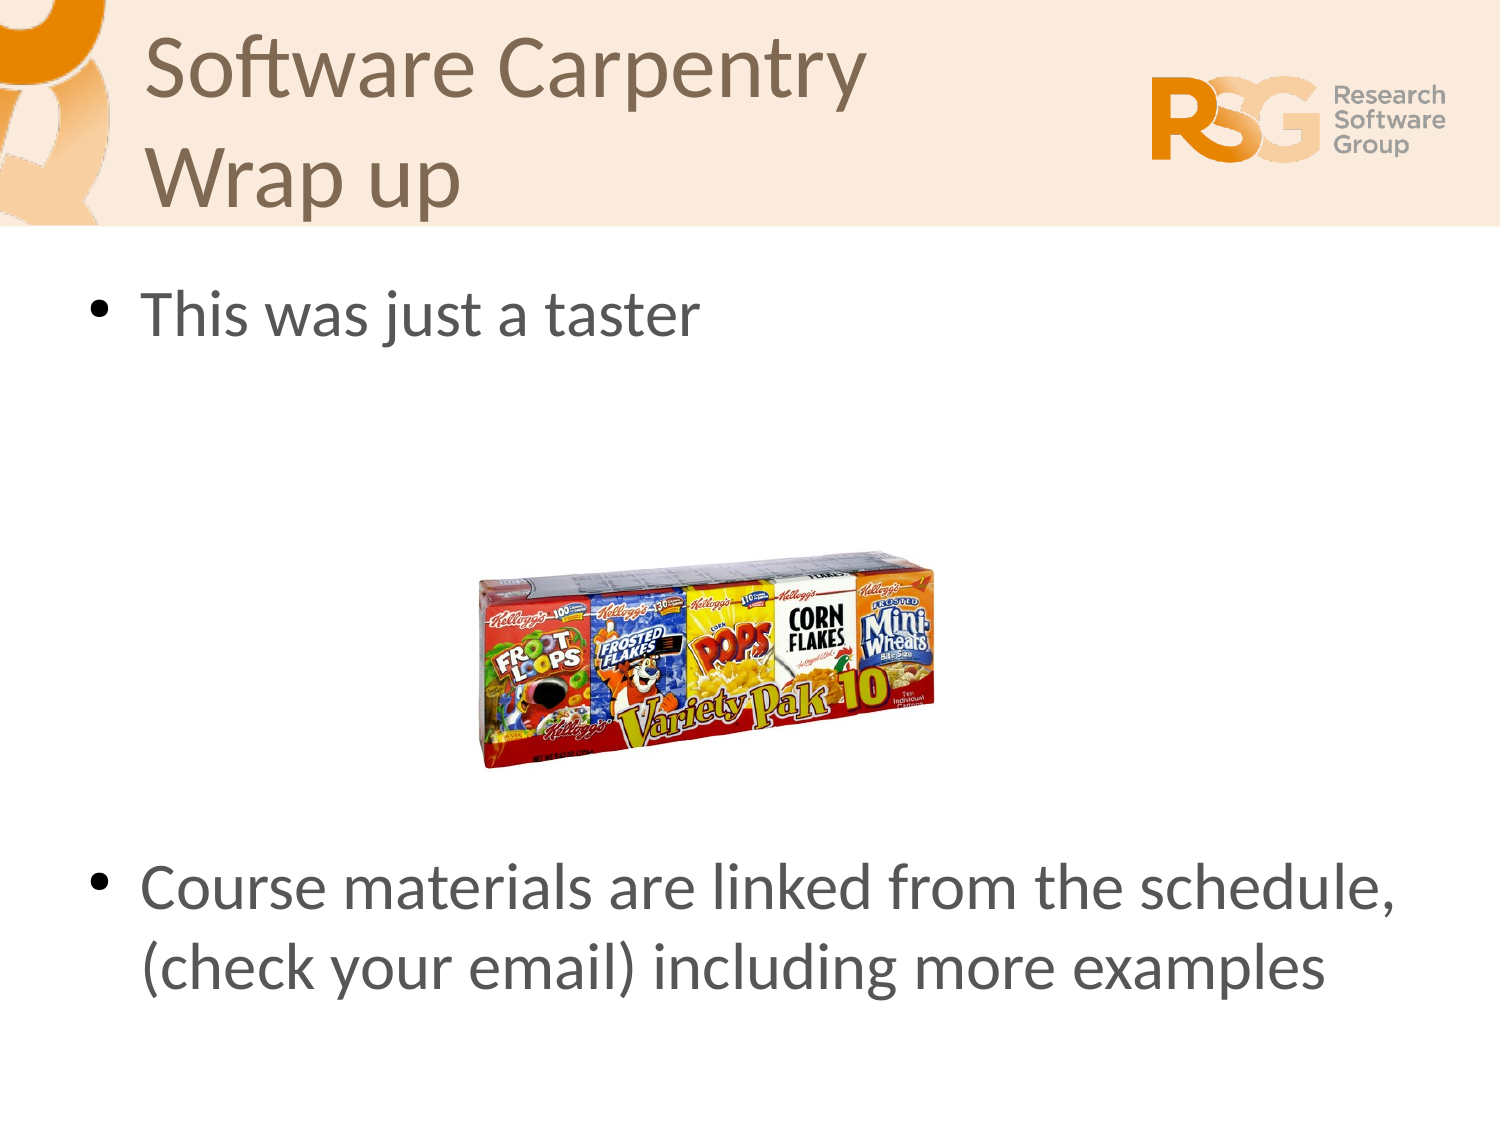

# Software Carpentry Wrap up
This was just a taster
Course materials are linked from the schedule, (check your email) including more examples